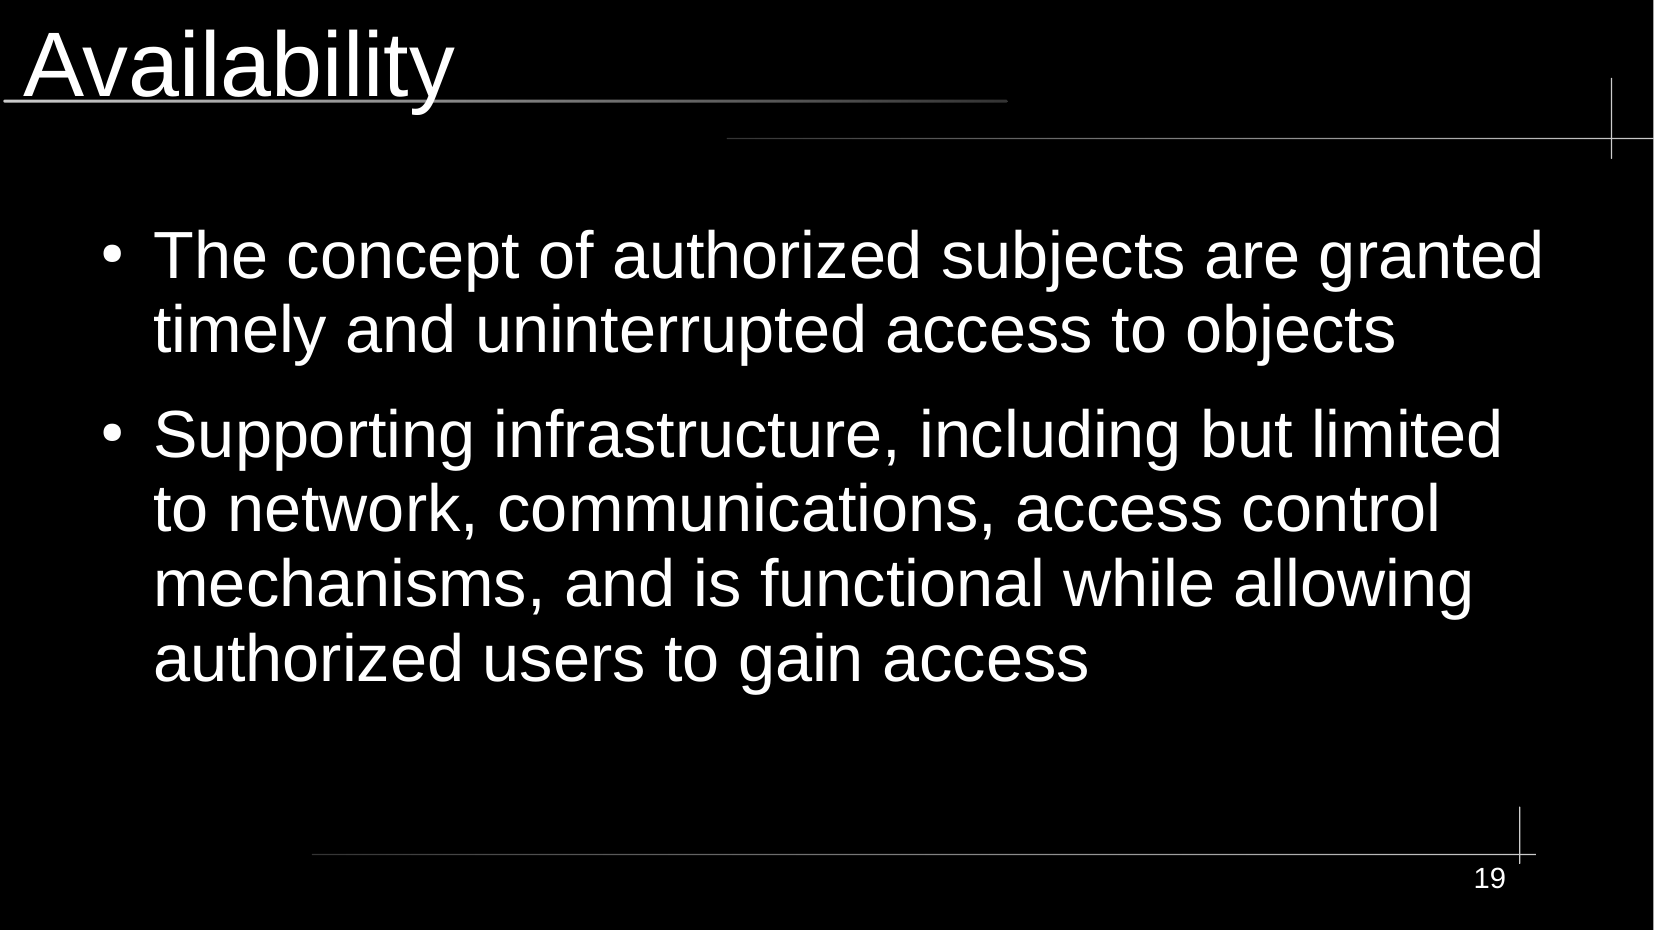

# Availability
The concept of authorized subjects are granted timely and uninterrupted access to objects
Supporting infrastructure, including but limited to network, communications, access control mechanisms, and is functional while allowing authorized users to gain access
19